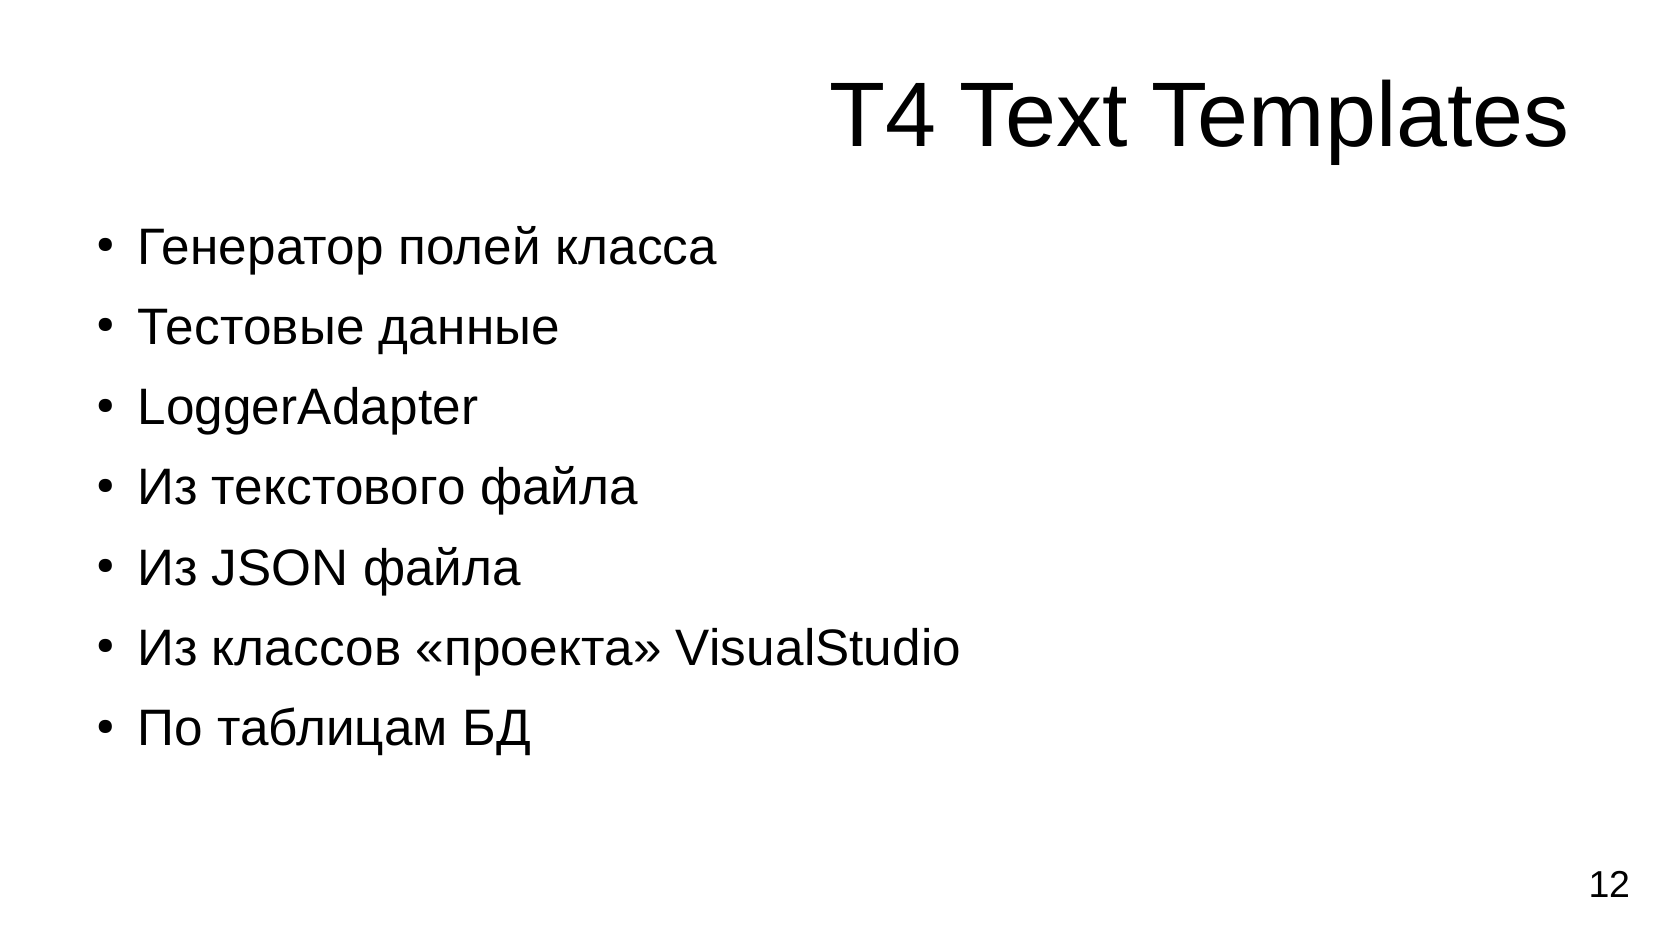

# T4 Text Templates
Генератор полей класса
Тестовые данные
LoggerAdapter
Из текстового файла
Из JSON файла
Из классов «проекта» VisualStudio
По таблицам БД